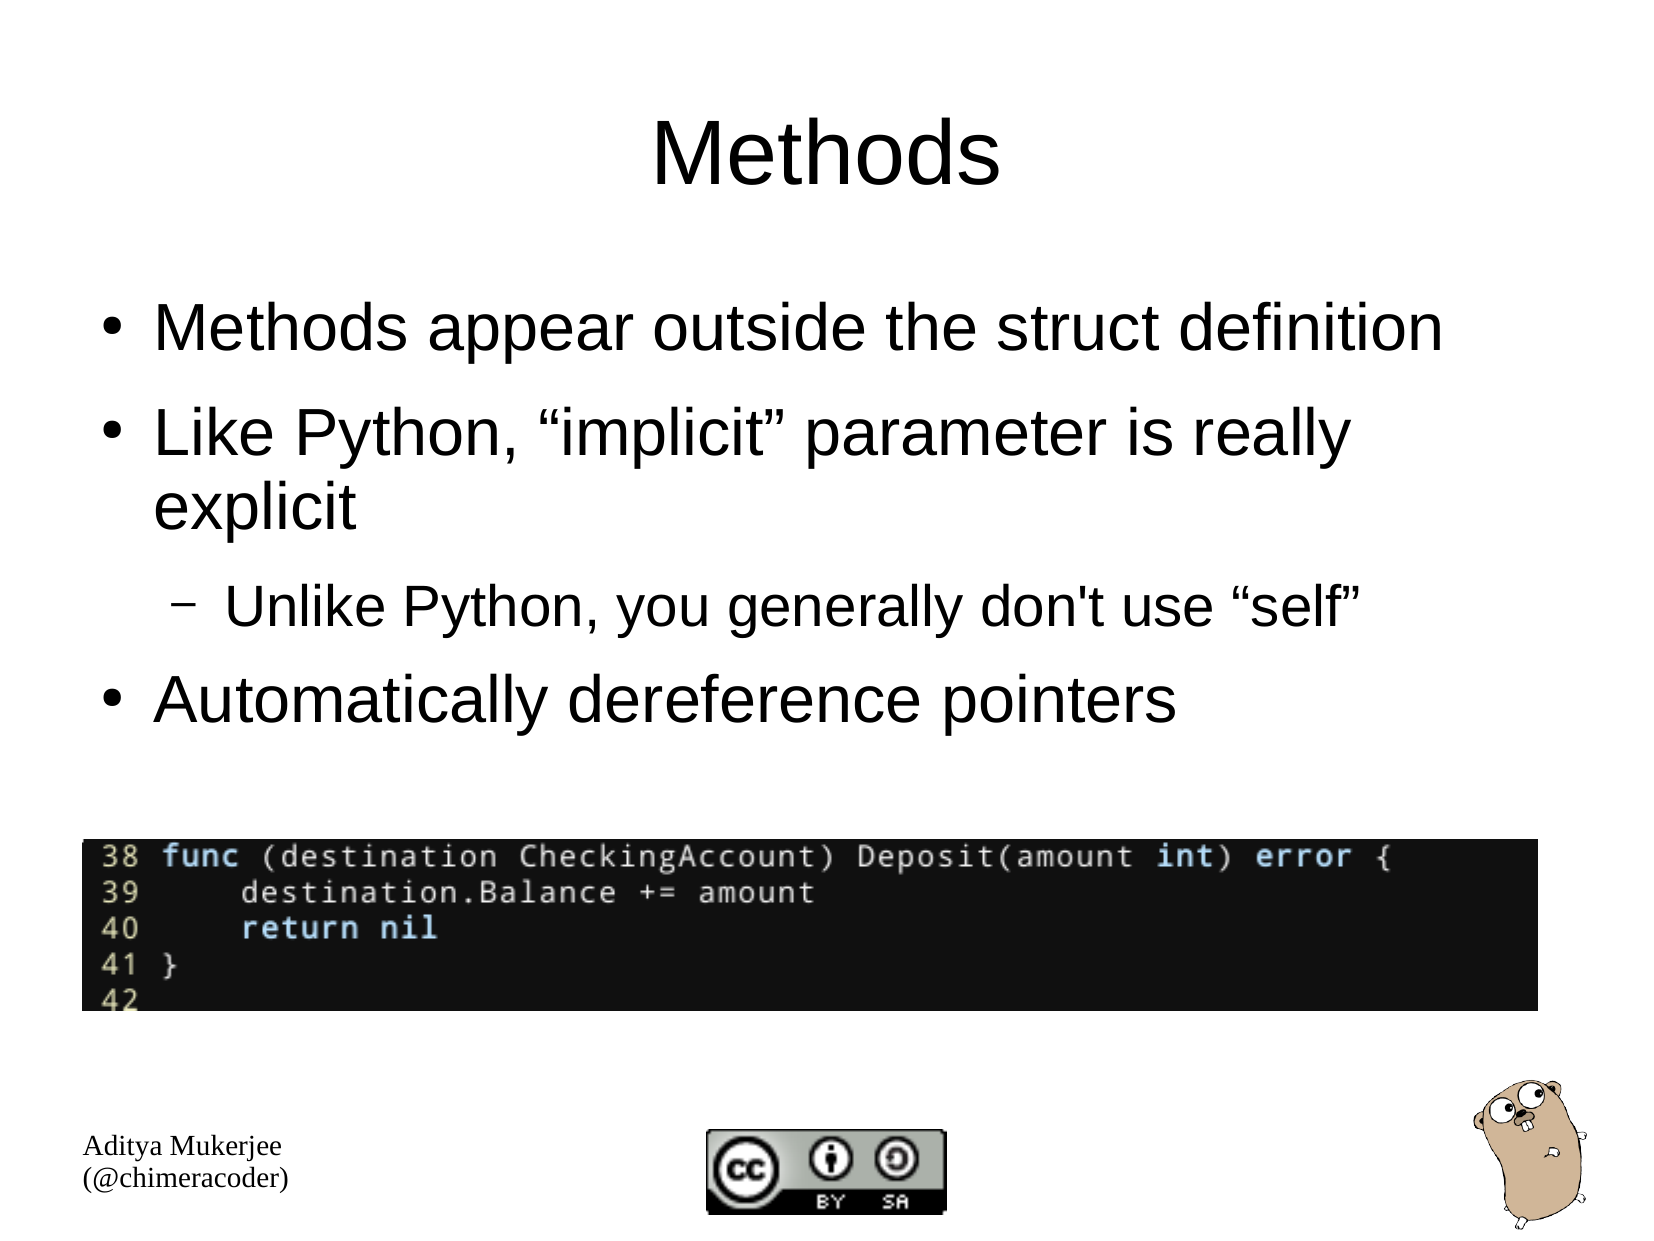

# Methods
Methods appear outside the struct definition
Like Python, “implicit” parameter is really explicit
Unlike Python, you generally don't use “self”
Automatically dereference pointers